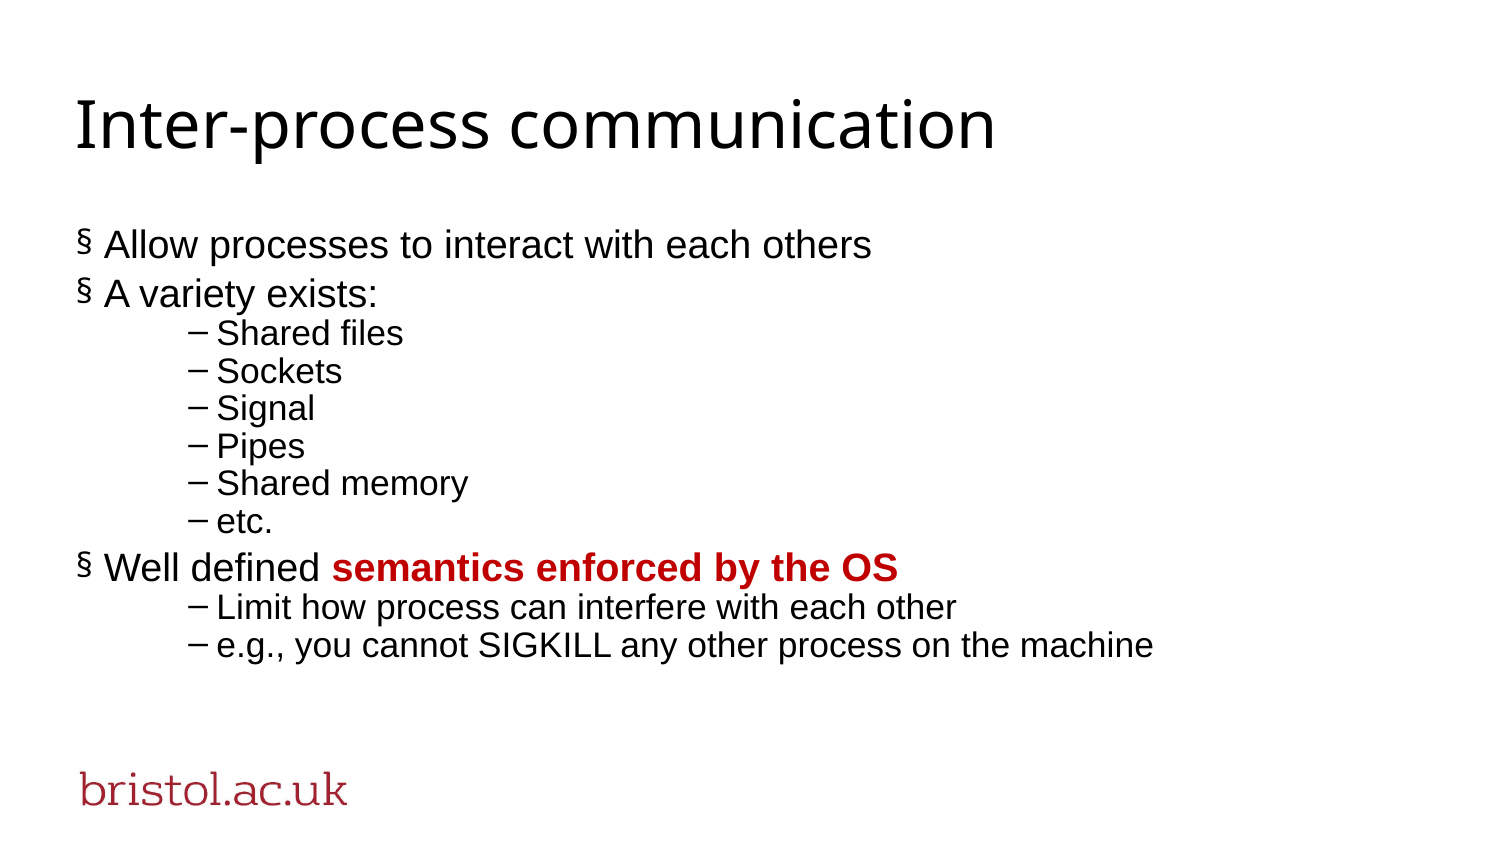

# Inter-process communication
Allow processes to interact with each others
A variety exists:
Shared files
Sockets
Signal
Pipes
Shared memory
etc.
Well defined semantics enforced by the OS
Limit how process can interfere with each other
e.g., you cannot SIGKILL any other process on the machine